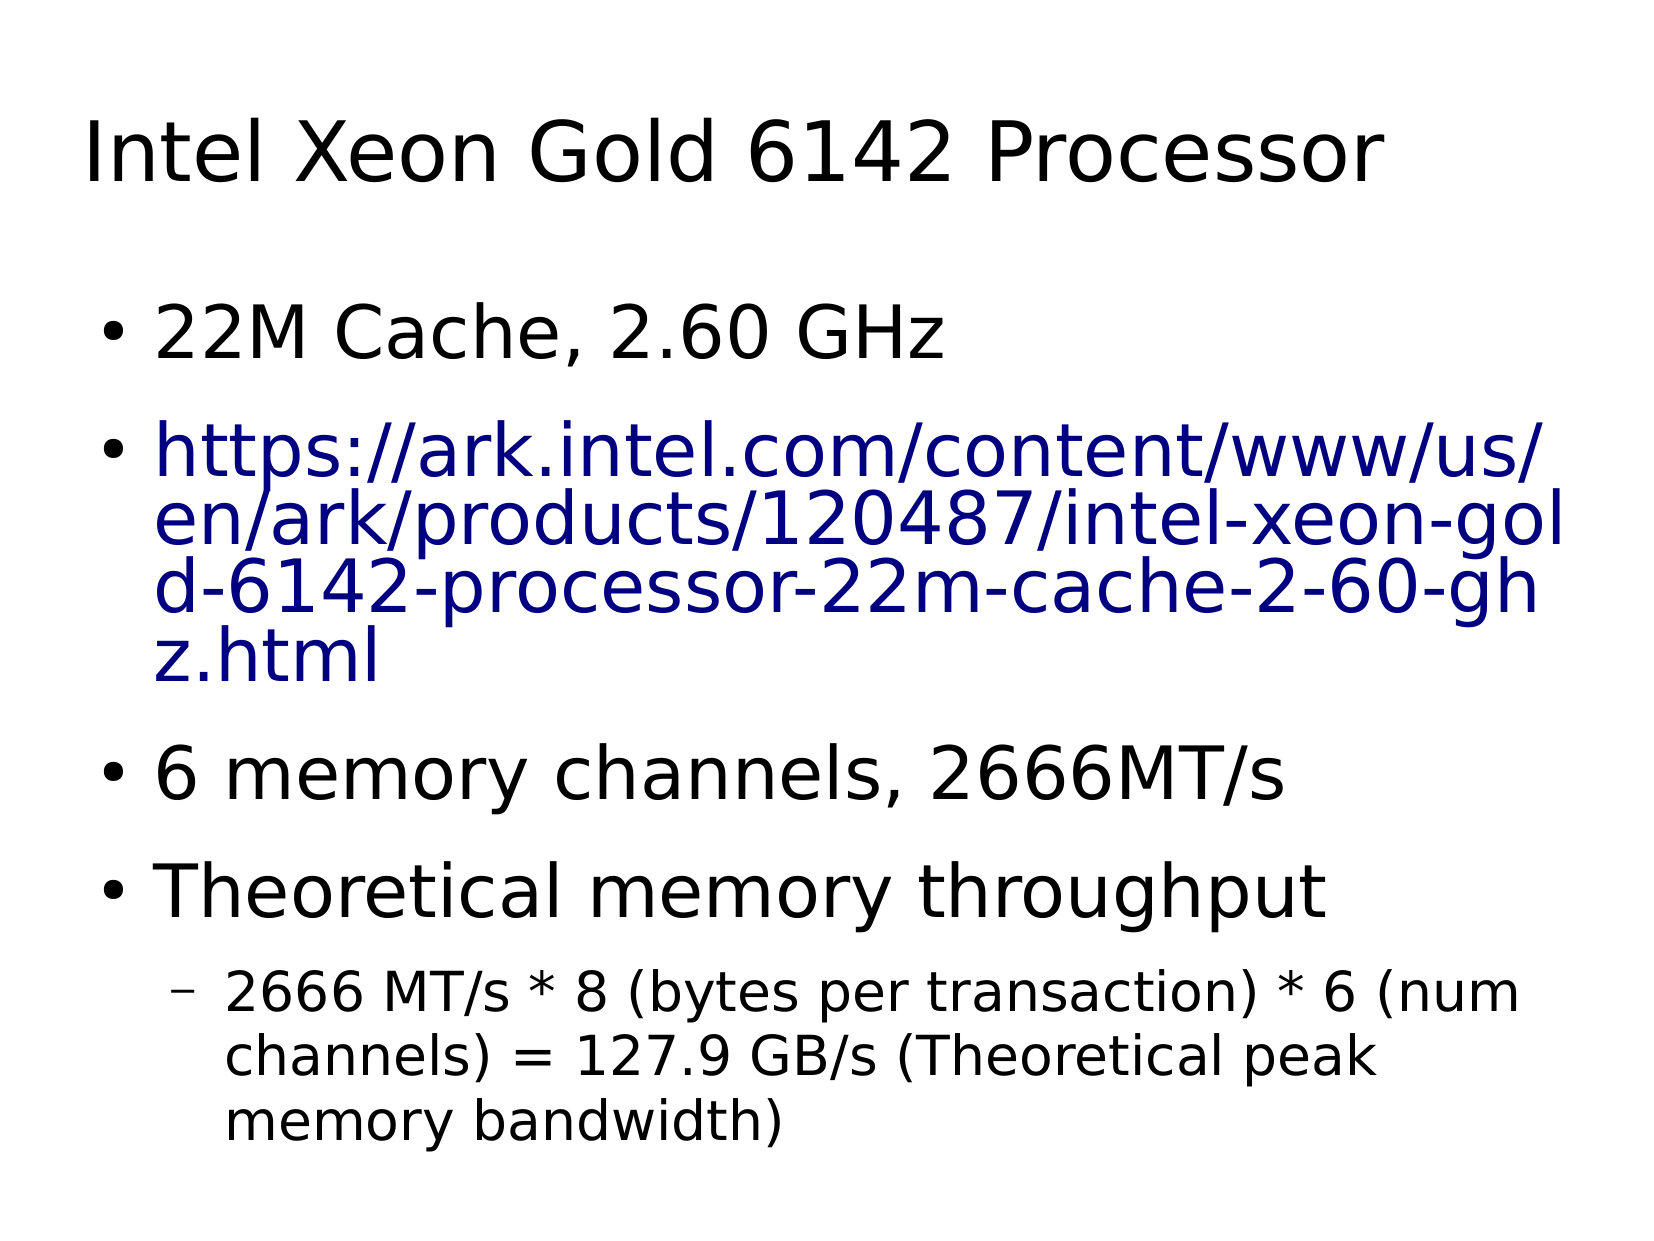

# Intel Xeon Gold 6142 Processor
22M Cache, 2.60 GHz
https://ark.intel.com/content/www/us/en/ark/products/120487/intel-xeon-gold-6142-processor-22m-cache-2-60-ghz.html
6 memory channels, 2666MT/s
Theoretical memory throughput
2666 MT/s * 8 (bytes per transaction) * 6 (num channels) = 127.9 GB/s (Theoretical peak memory bandwidth)